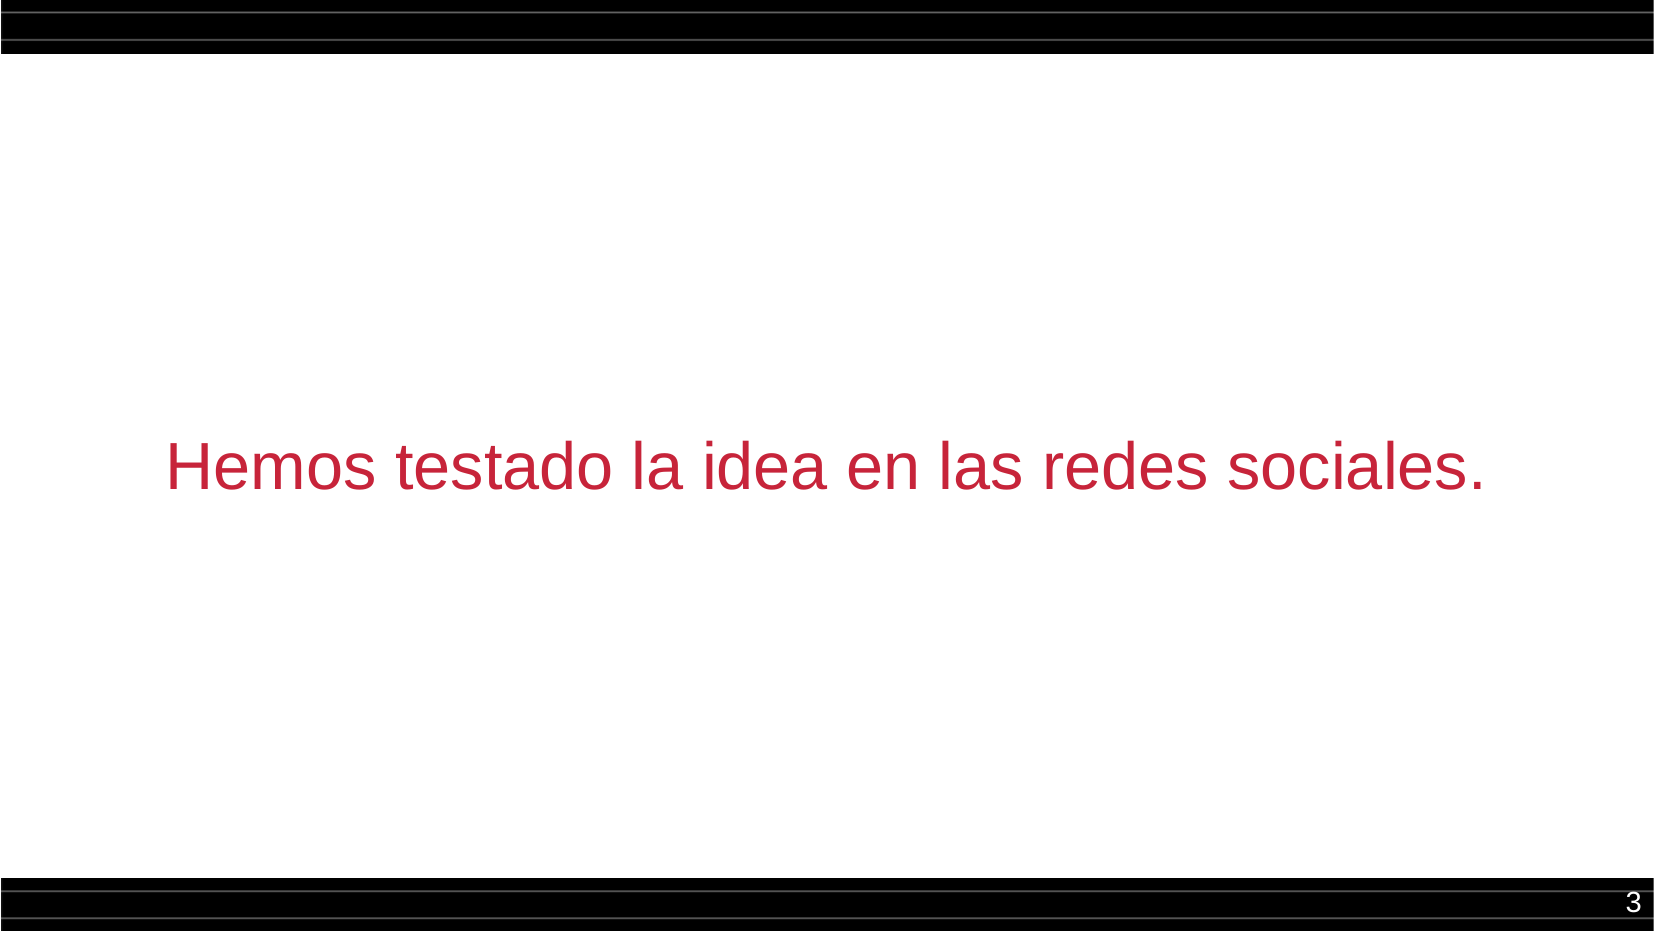

# Hemos testado la idea en las redes sociales.